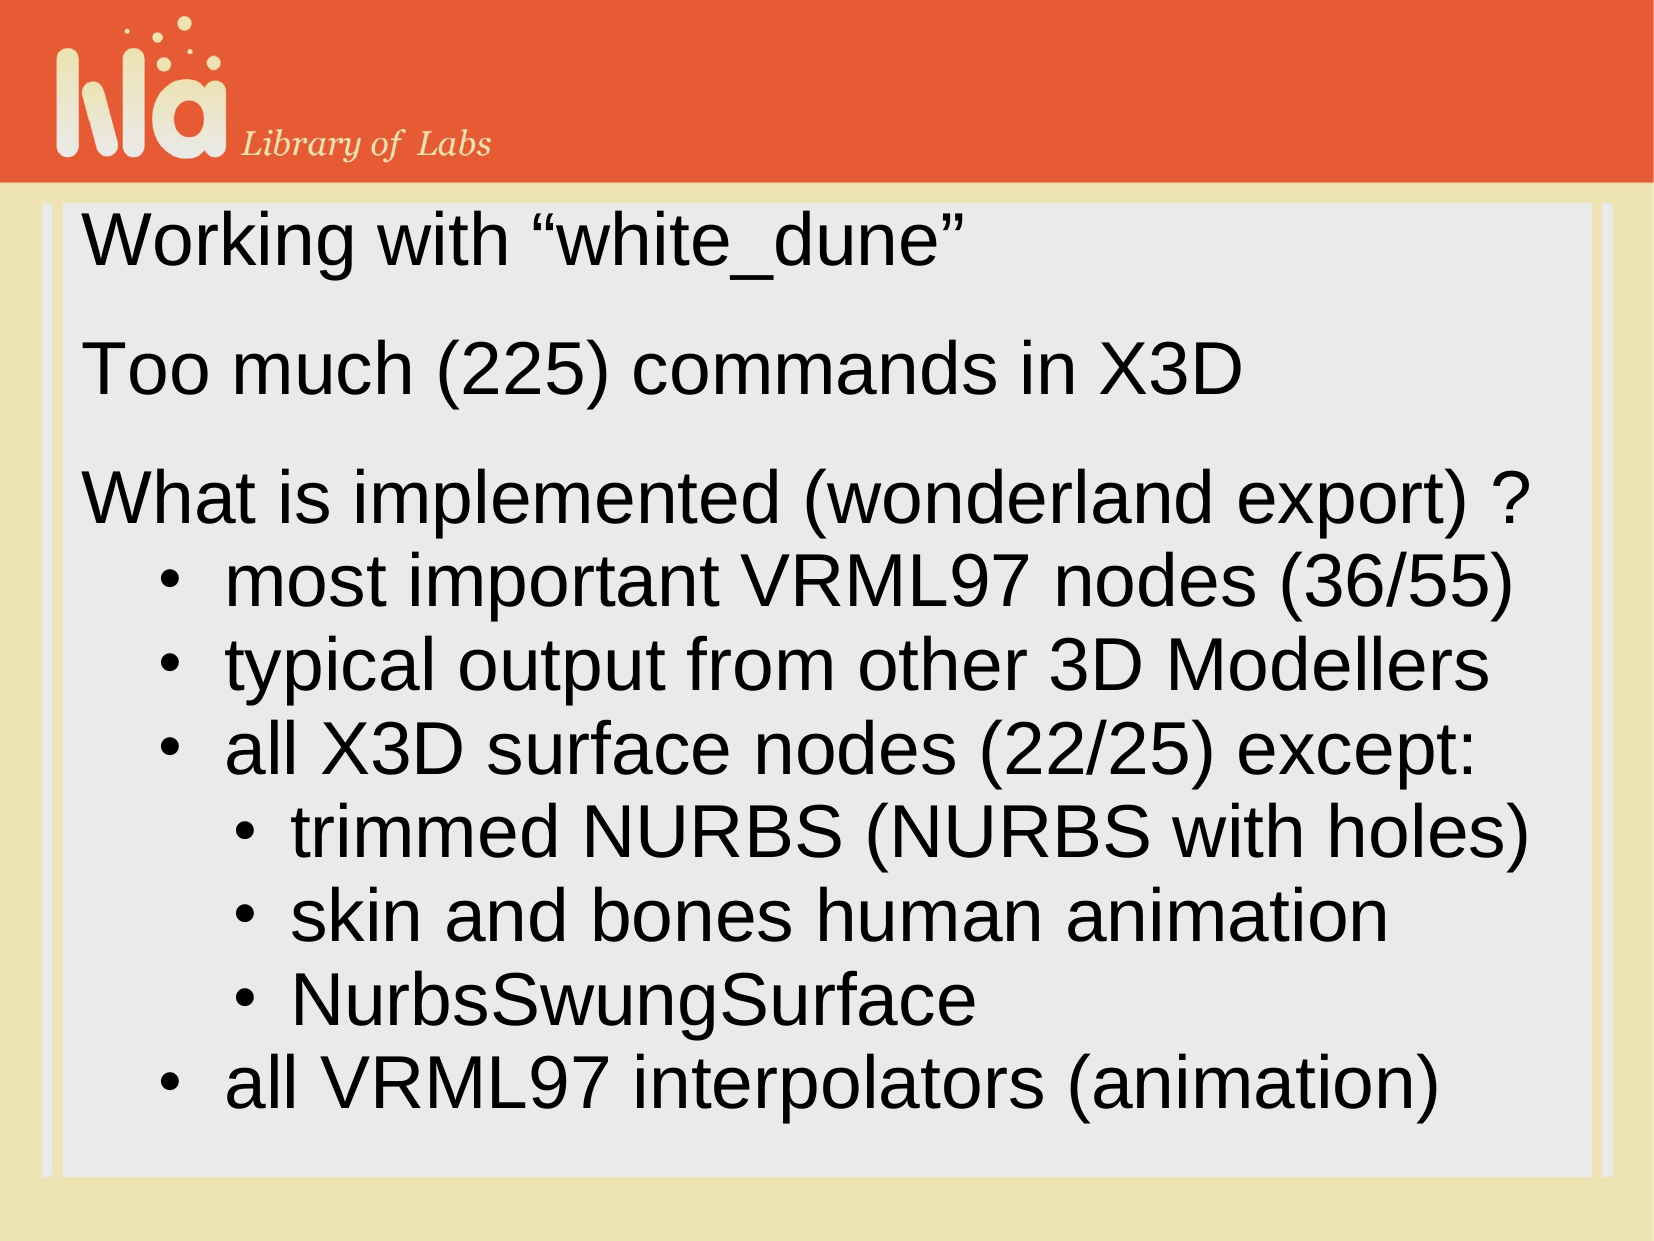

Working with “white_dune”
Too much (225) commands in X3D
What is implemented (wonderland export) ?
 most important VRML97 nodes (36/55)
 typical output from other 3D Modellers
 all X3D surface nodes (22/25) except:
 trimmed NURBS (NURBS with holes)
 skin and bones human animation
 NurbsSwungSurface
 all VRML97 interpolators (animation)